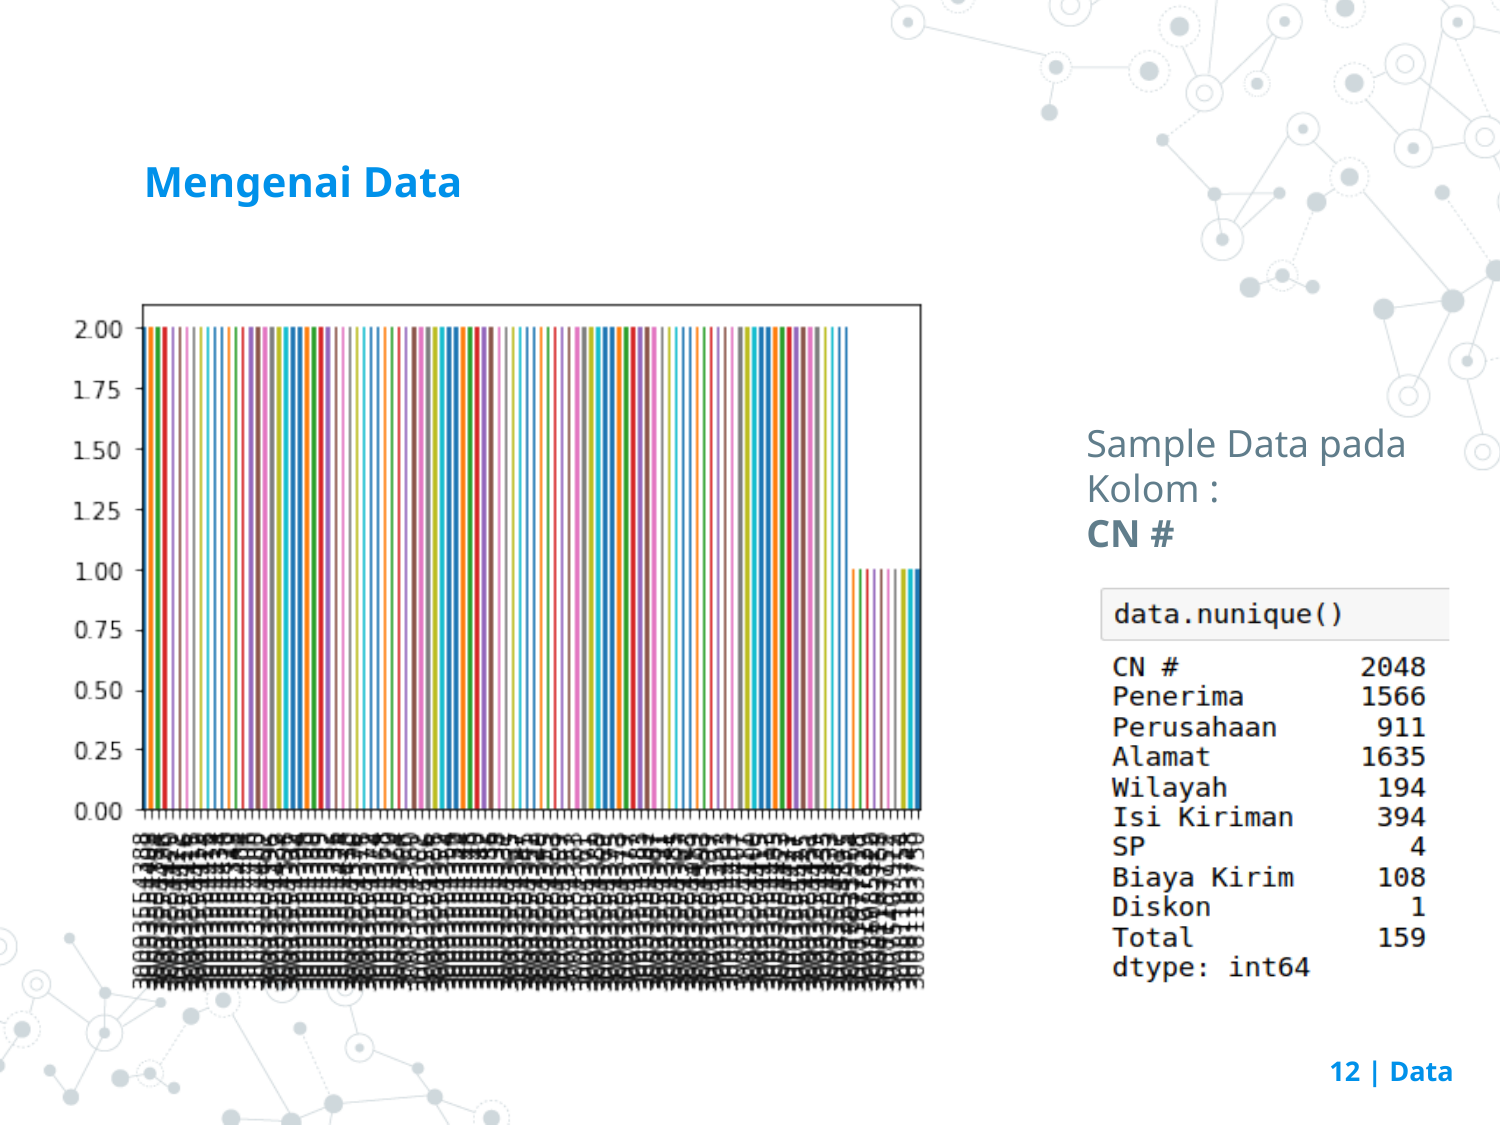

# Mengenai Data
Sample Data pada
Kolom :
CN #
 | Data